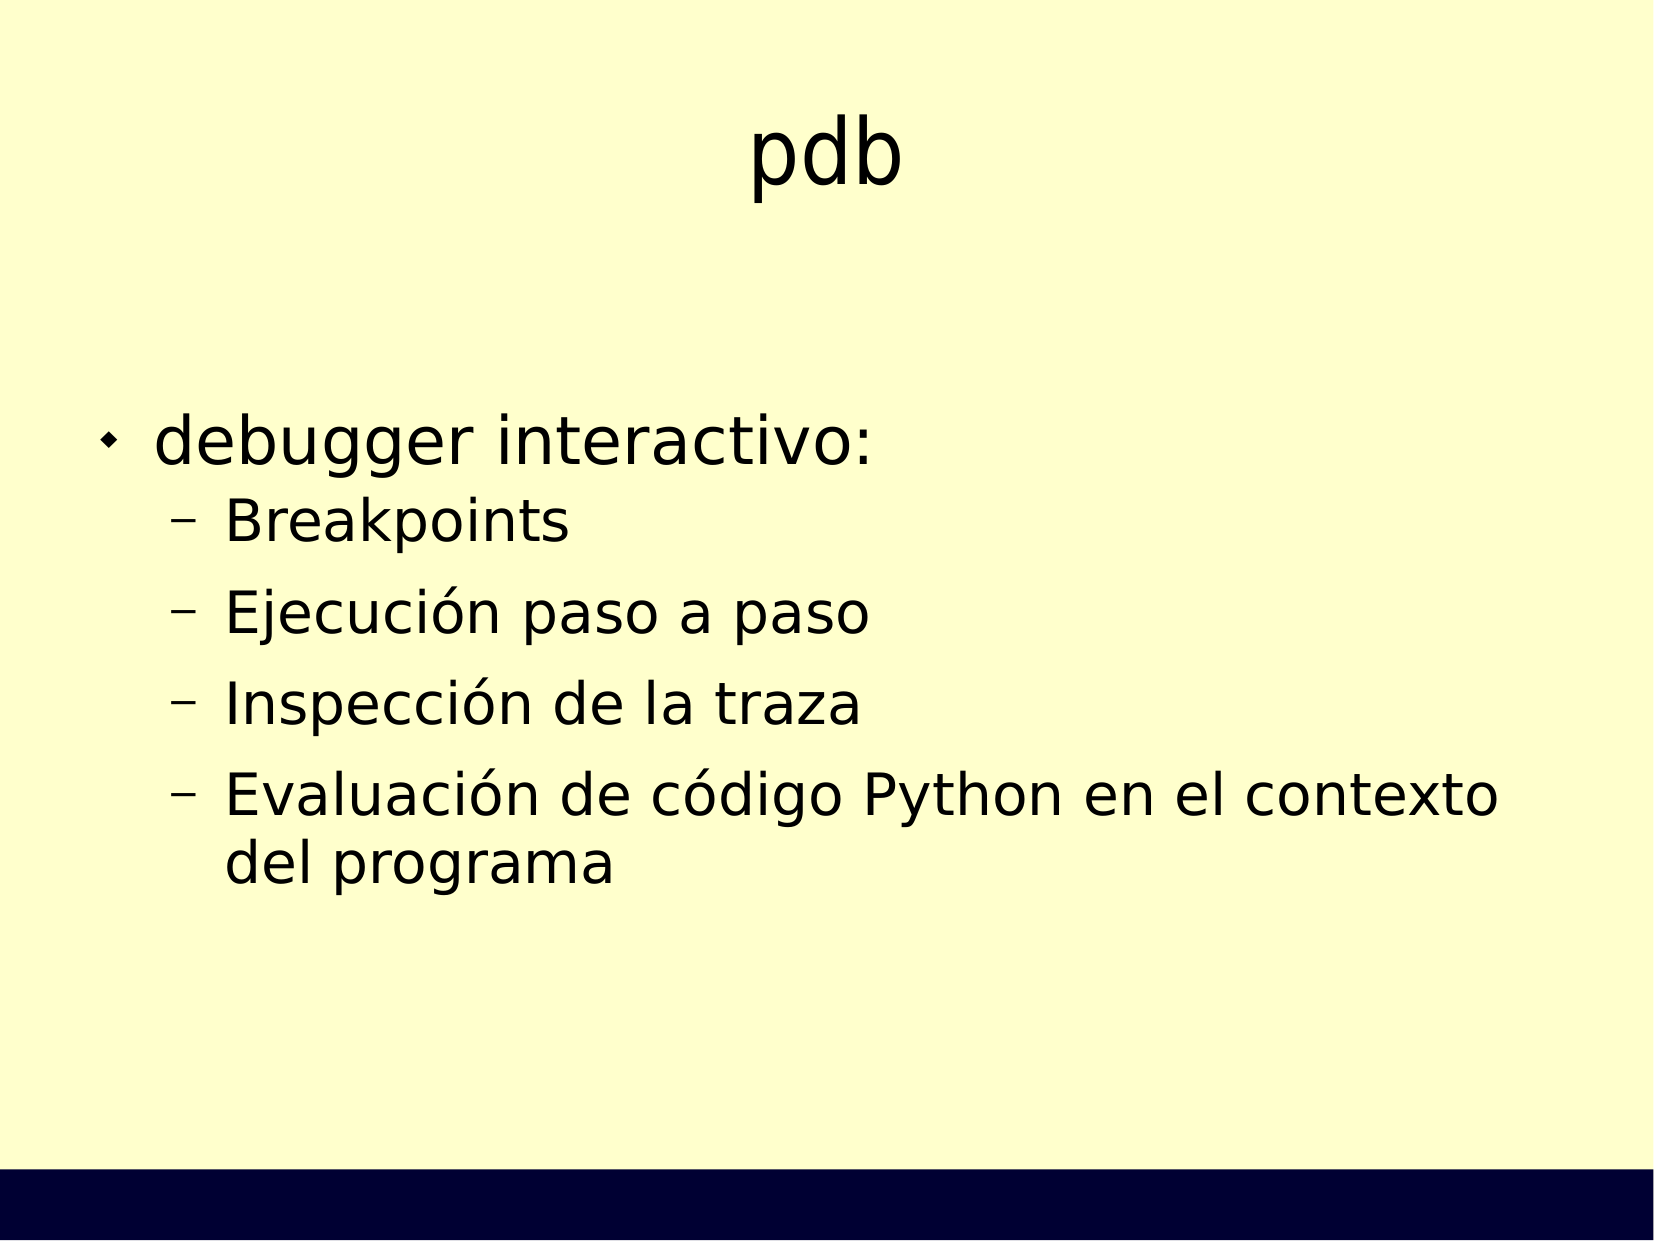

# pdb
debugger interactivo:
Breakpoints
Ejecución paso a paso
Inspección de la traza
Evaluación de código Python en el contexto del programa